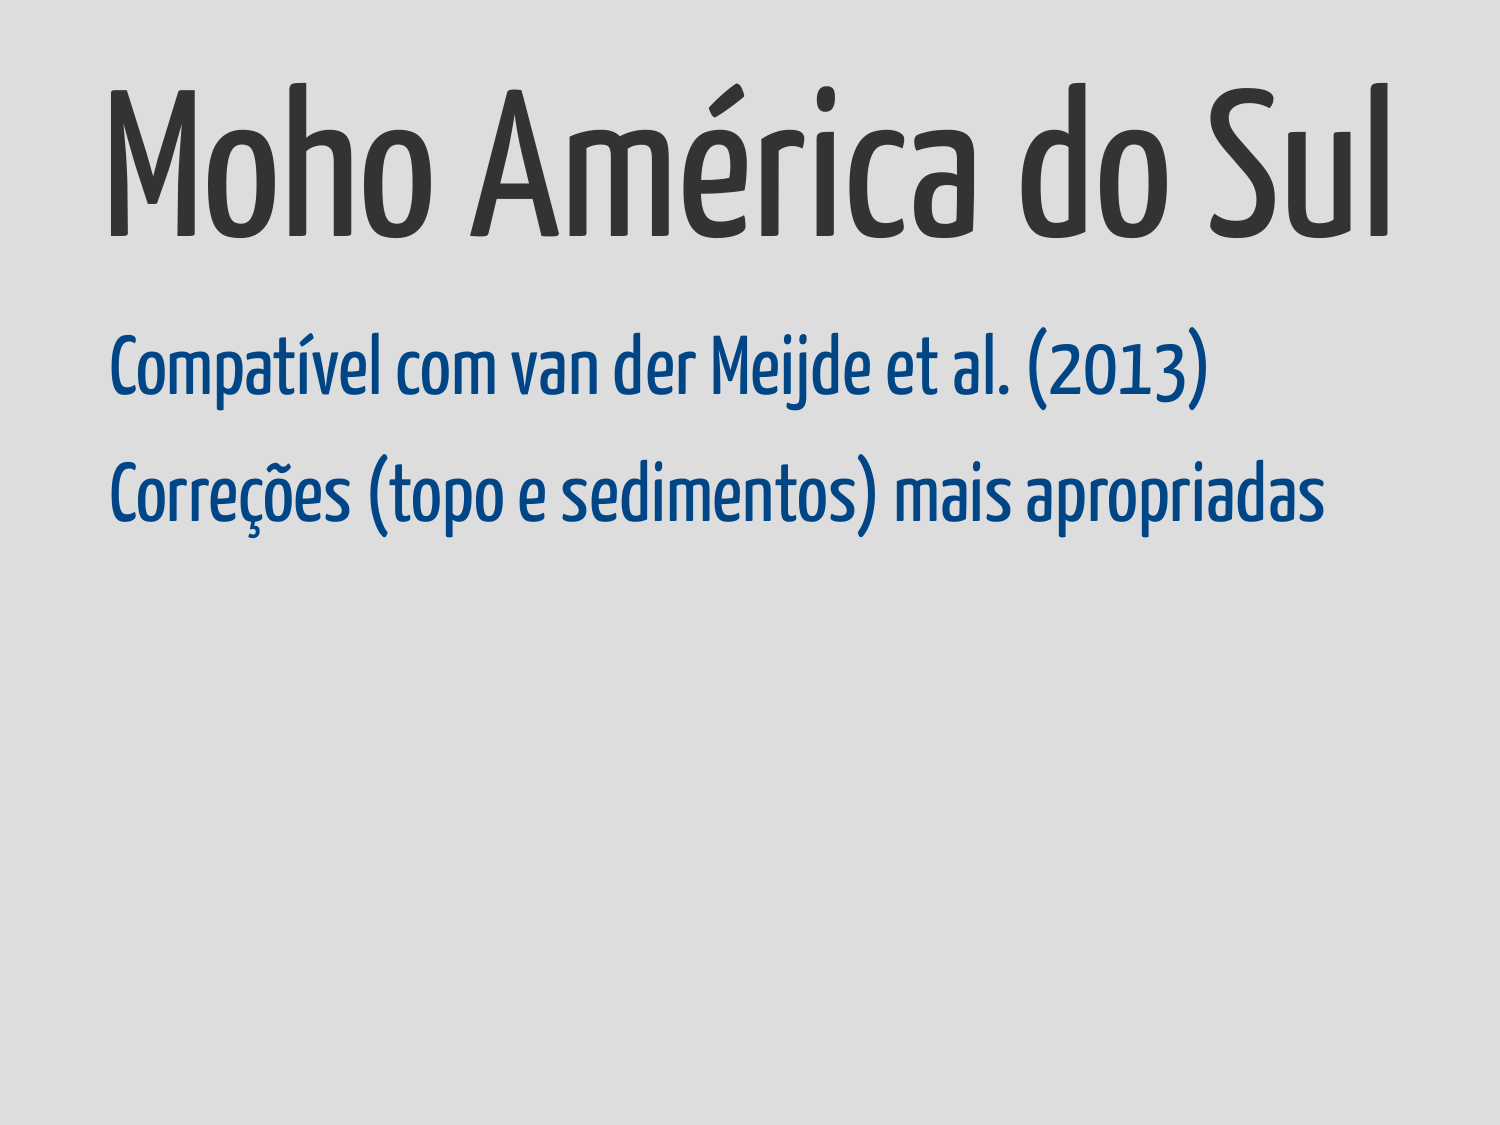

# Moho América do Sul
Compatível com van der Meijde et al. (2013)
Correções (topo e sedimentos) mais apropriadas
~6 km stddev com sísmica
Diferença grande concentrada nos Andes
Resolução maior pode ser falsa
Depende de correções corretas